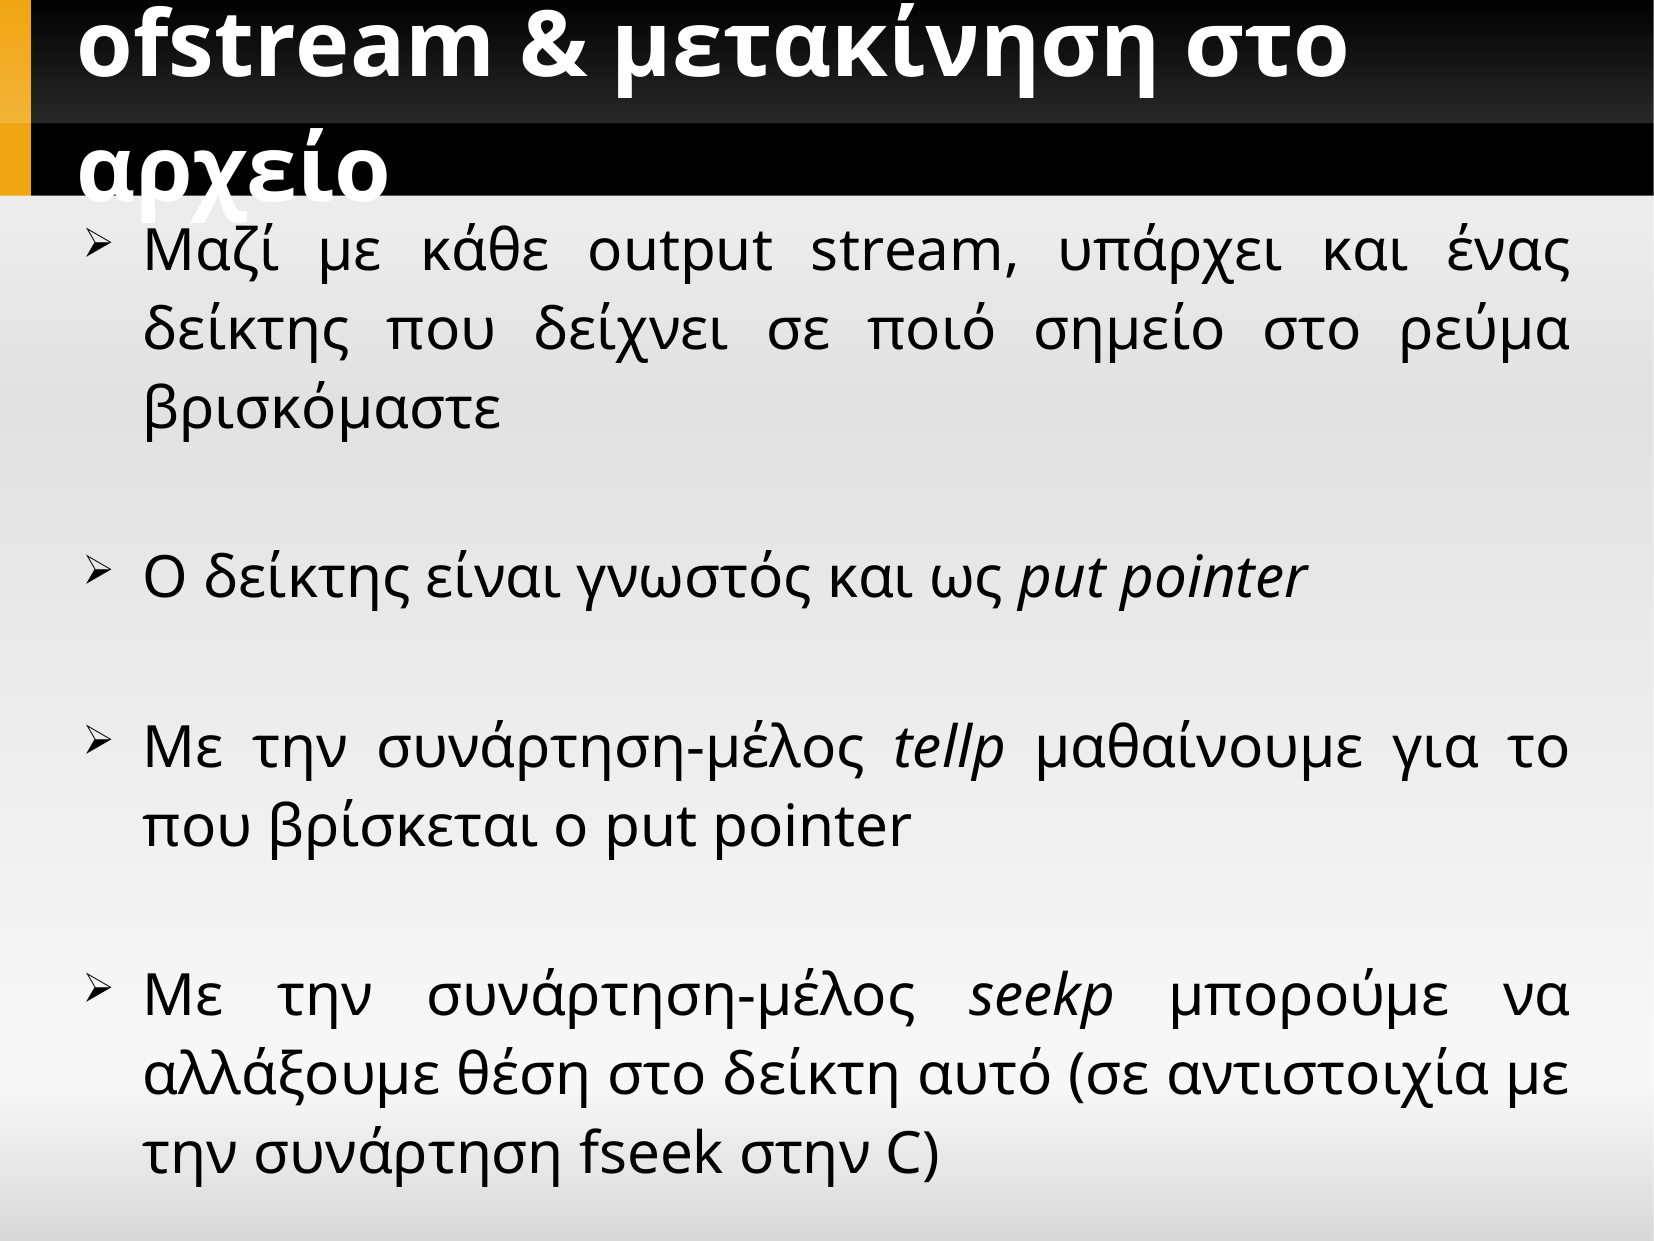

# ofstream & μετακίνηση στο αρχείο
Μαζί με κάθε output stream, υπάρχει και ένας δείκτης που δείχνει σε ποιό σημείο στο ρεύμα βρισκόμαστε
Ο δείκτης είναι γνωστός και ως put pointer
Με την συνάρτηση-μέλος tellp μαθαίνουμε για το που βρίσκεται ο put pointer
Με την συνάρτηση-μέλος seekp μπορούμε να αλλάξουμε θέση στο δείκτη αυτό (σε αντιστοιχία με την συνάρτηση fseek στην C)